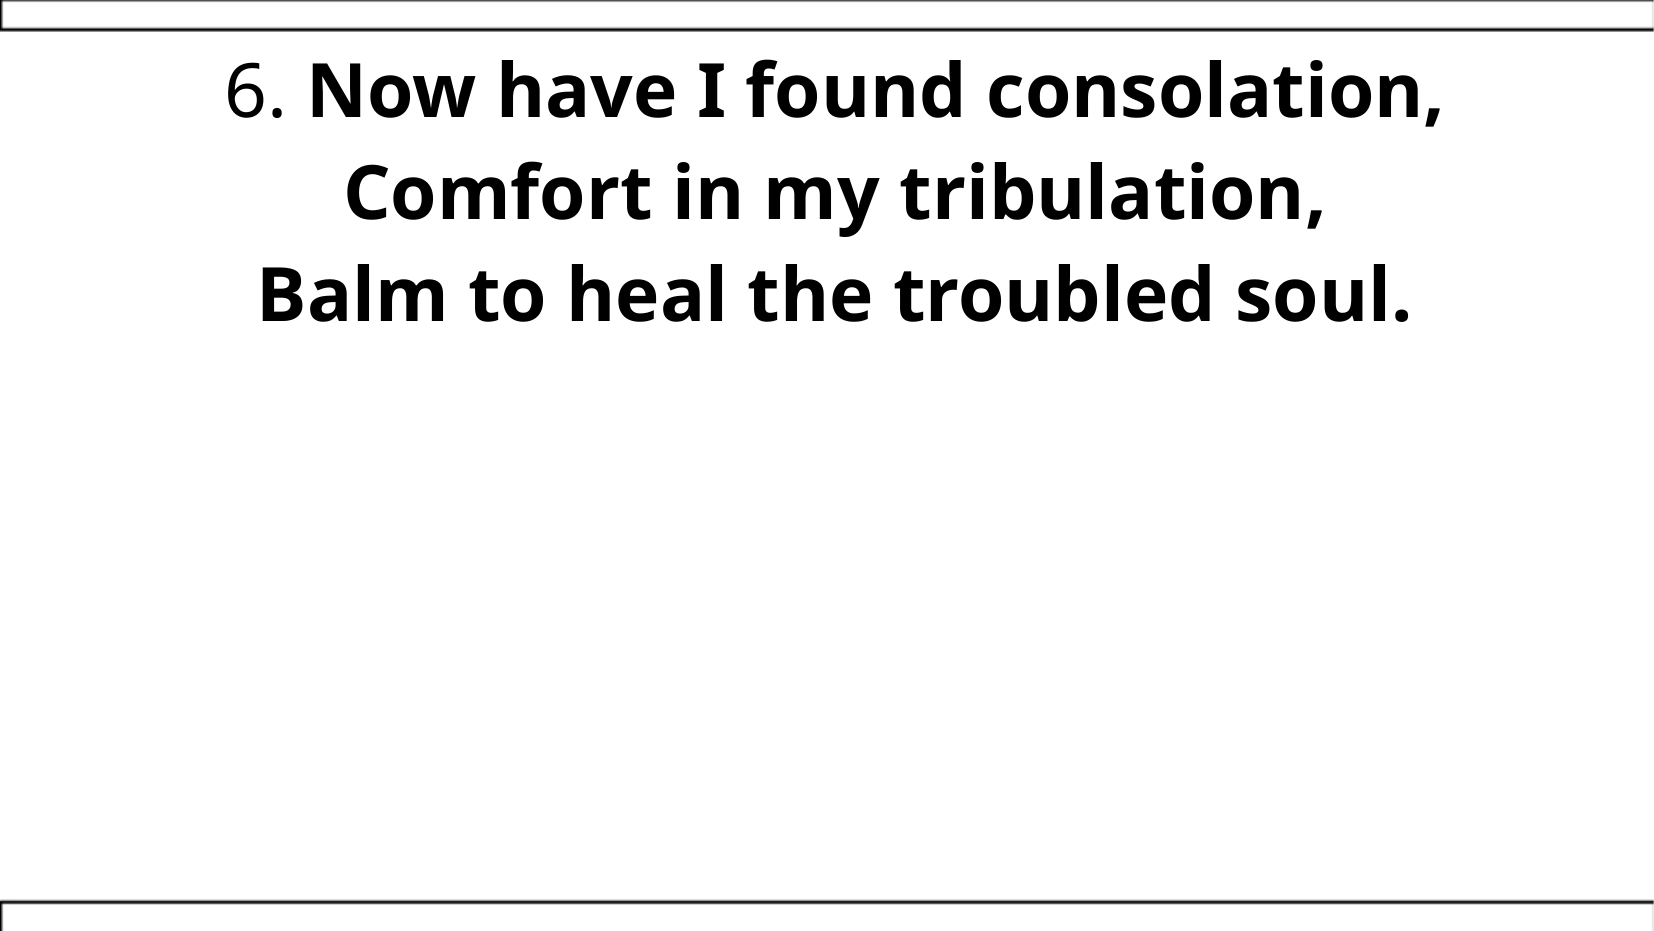

6. Now have I found consolation,
Comfort in my tribulation,
Balm to heal the troubled soul.